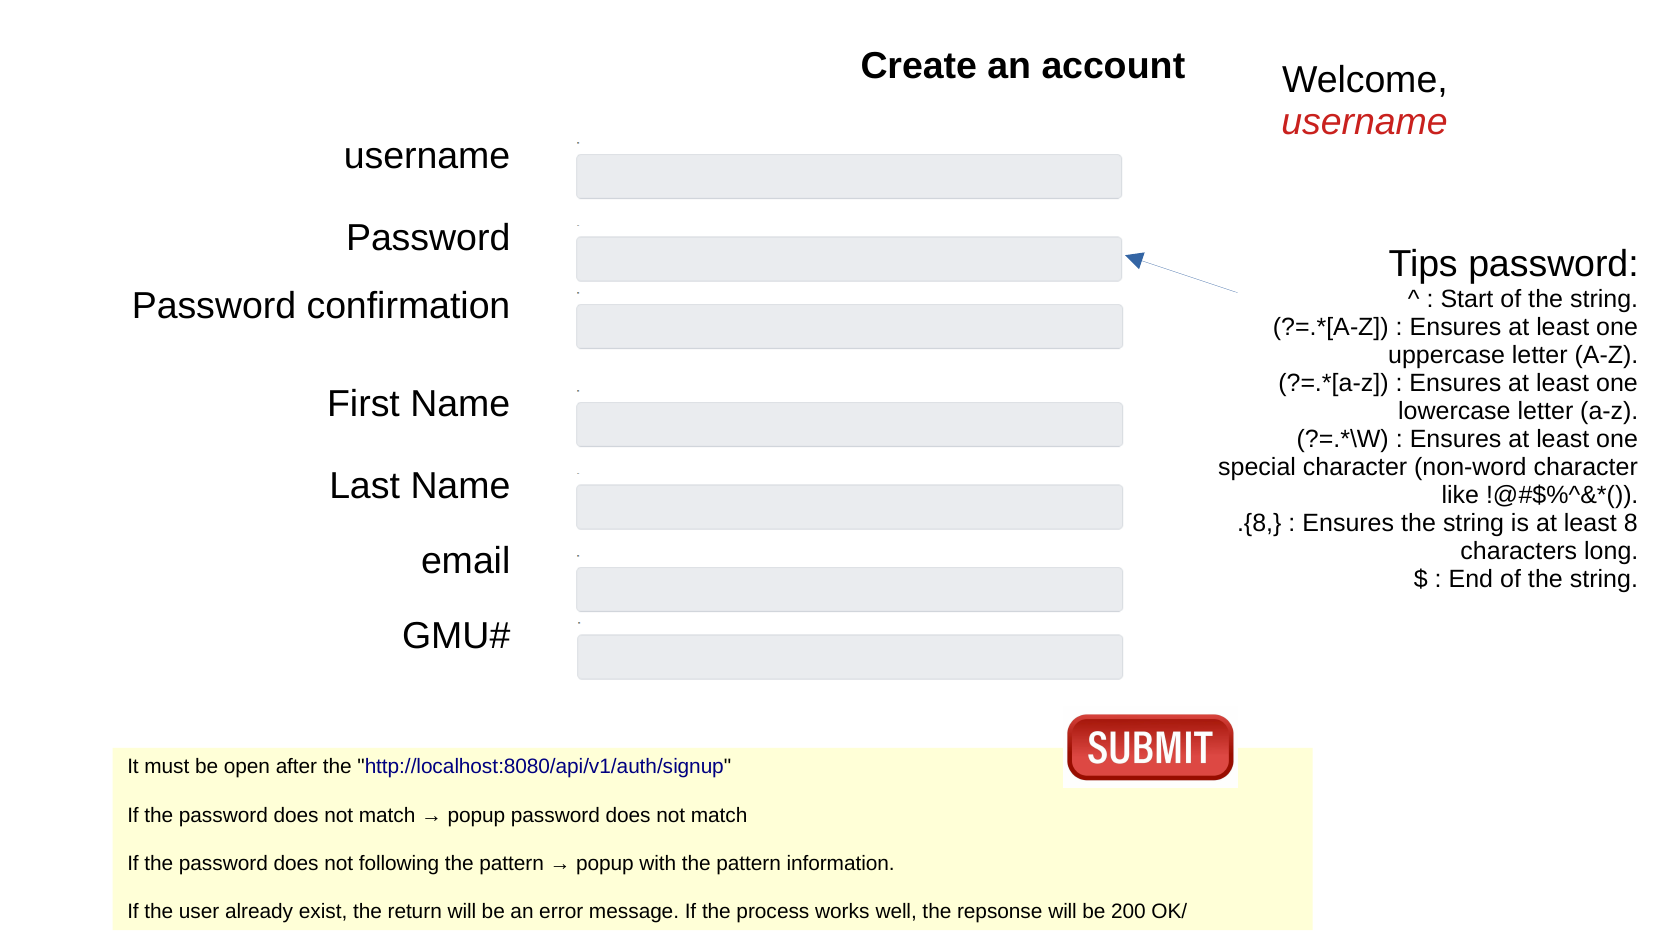

Create an account
Welcome, username
username
Password
Tips password:
^ : Start of the string.
(?=.*[A-Z]) : Ensures at least one uppercase letter (A-Z).
(?=.*[a-z]) : Ensures at least one lowercase letter (a-z).
(?=.*\W) : Ensures at least one special character (non-word character like !@#$%^&*()).
.{8,} : Ensures the string is at least 8 characters long.
$ : End of the string.
Password confirmation
First Name
Last Name
email
GMU#
It must be open after the "http://localhost:8080/api/v1/auth/signup"
If the password does not match → popup password does not match
If the password does not following the pattern → popup with the pattern information.
If the user already exist, the return will be an error message. If the process works well, the repsonse will be 200 OK/